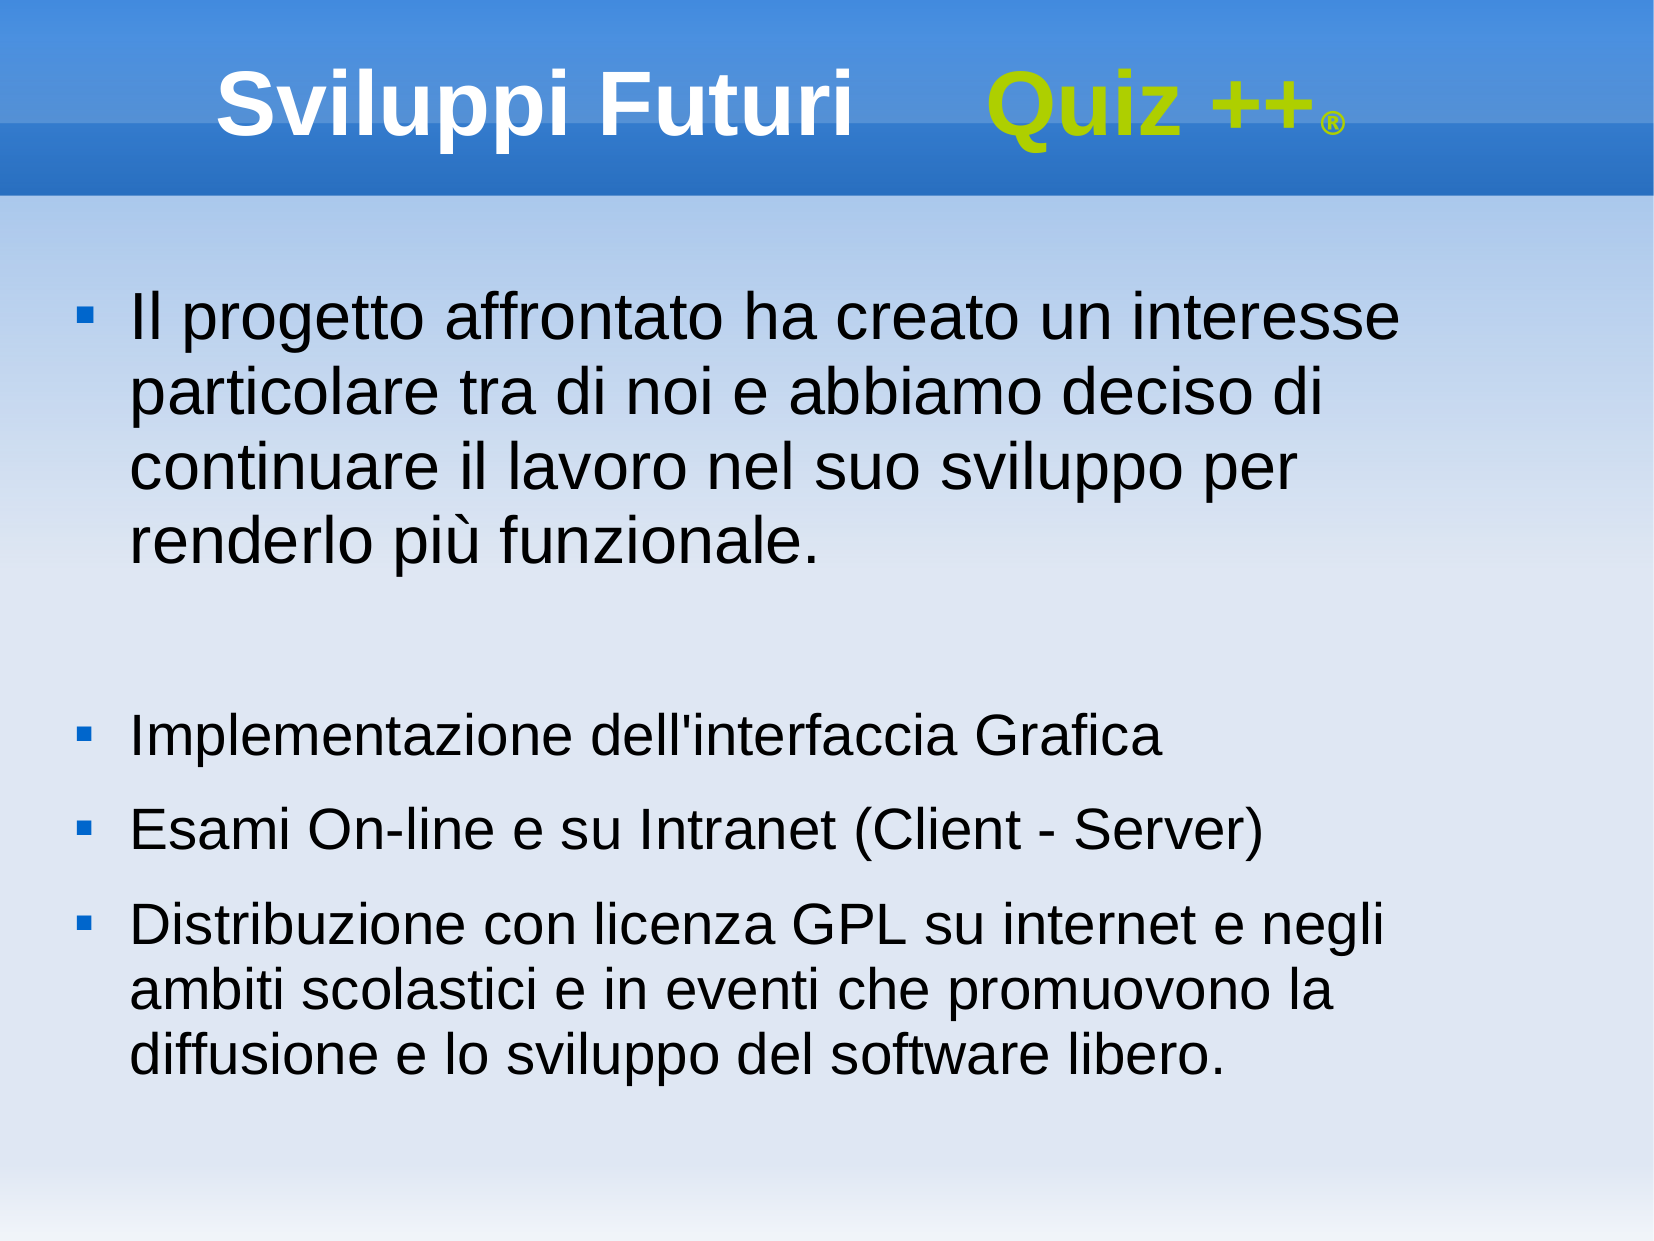

# Sviluppi Futuri Quiz ++®
Il progetto affrontato ha creato un interesse particolare tra di noi e abbiamo deciso di continuare il lavoro nel suo sviluppo per renderlo più funzionale.
Implementazione dell'interfaccia Grafica
Esami On-line e su Intranet (Client - Server)
Distribuzione con licenza GPL su internet e negli ambiti scolastici e in eventi che promuovono la diffusione e lo sviluppo del software libero.